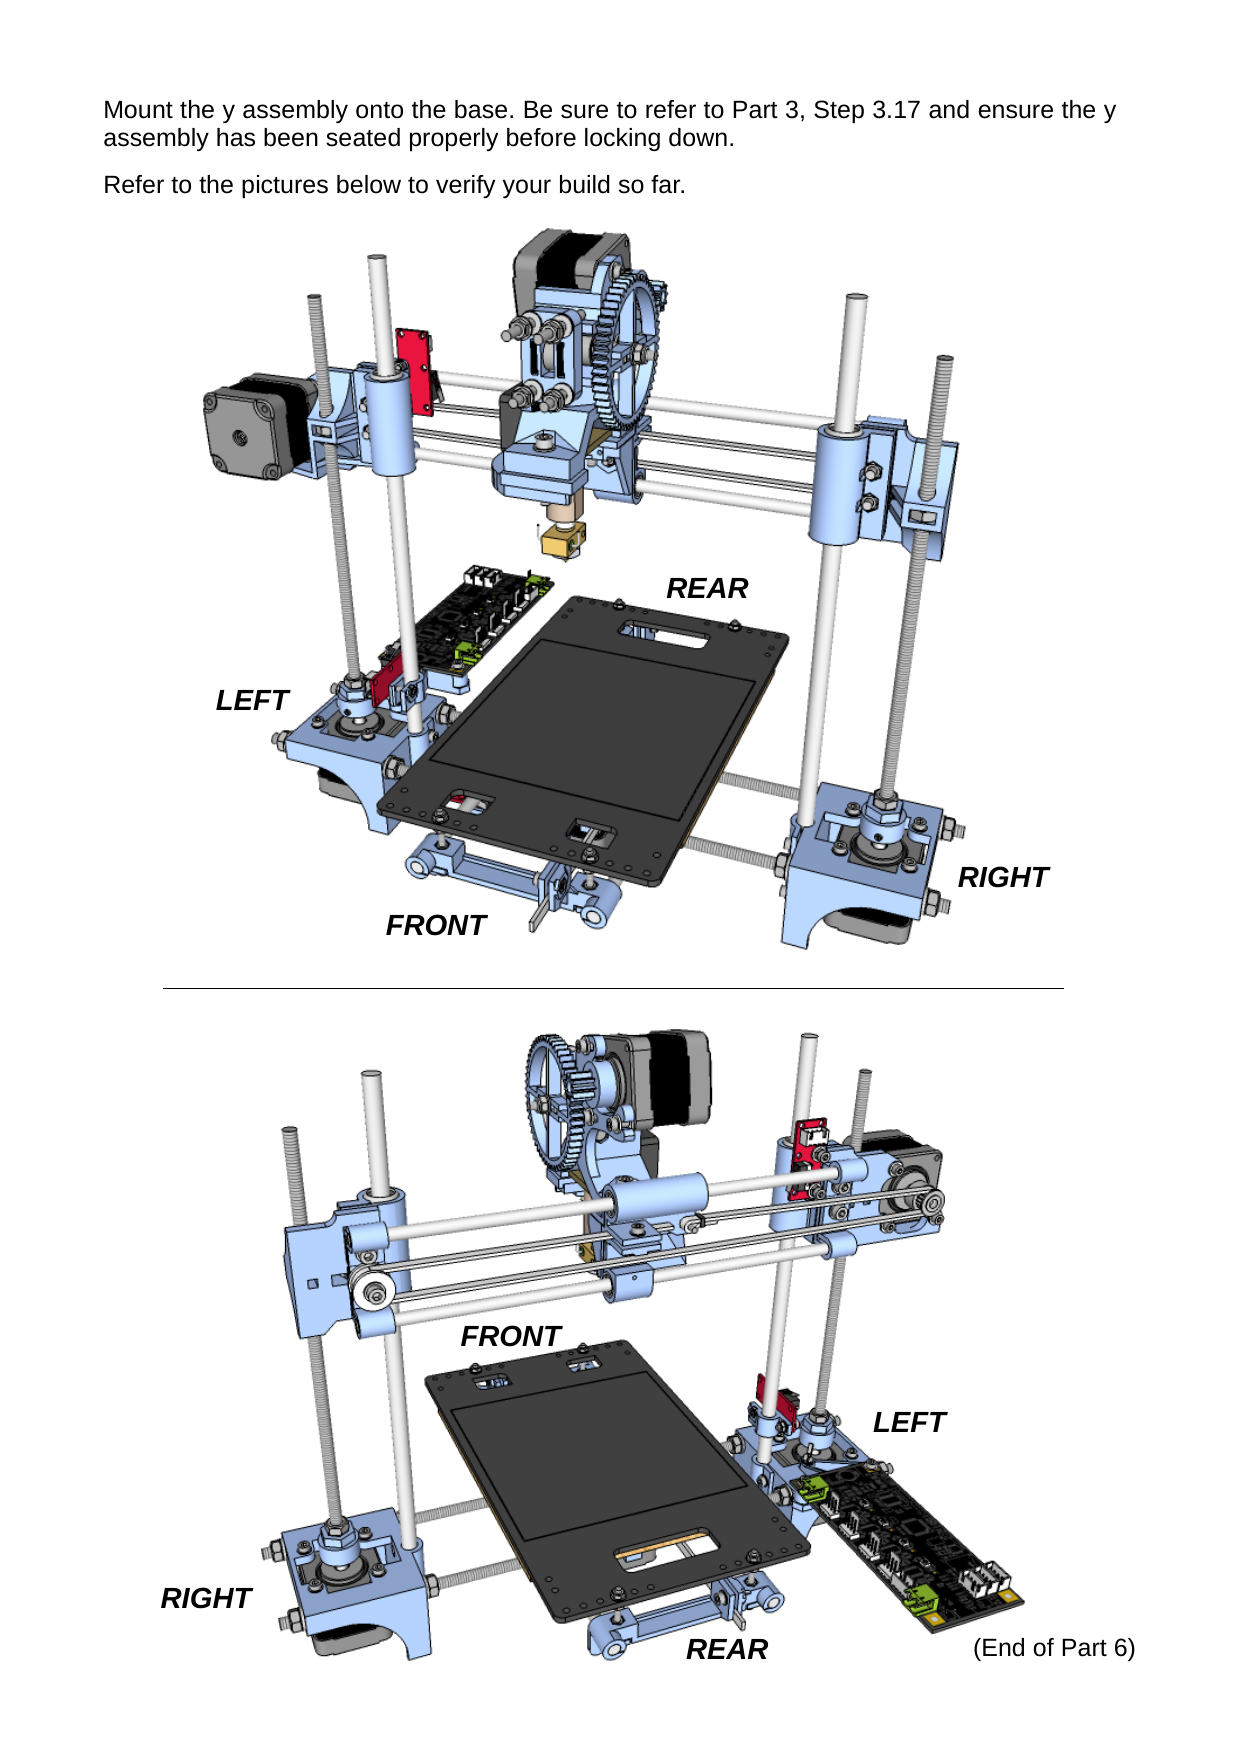

Mount the y assembly onto the base. Be sure to refer to Part 3, Step 3.17 and ensure the y assembly has been seated properly before locking down.
Refer to the pictures below to verify your build so far.
REAR
LEFT
RIGHT
FRONT
FRONT
LEFT
RIGHT
REAR
(End of Part 6)